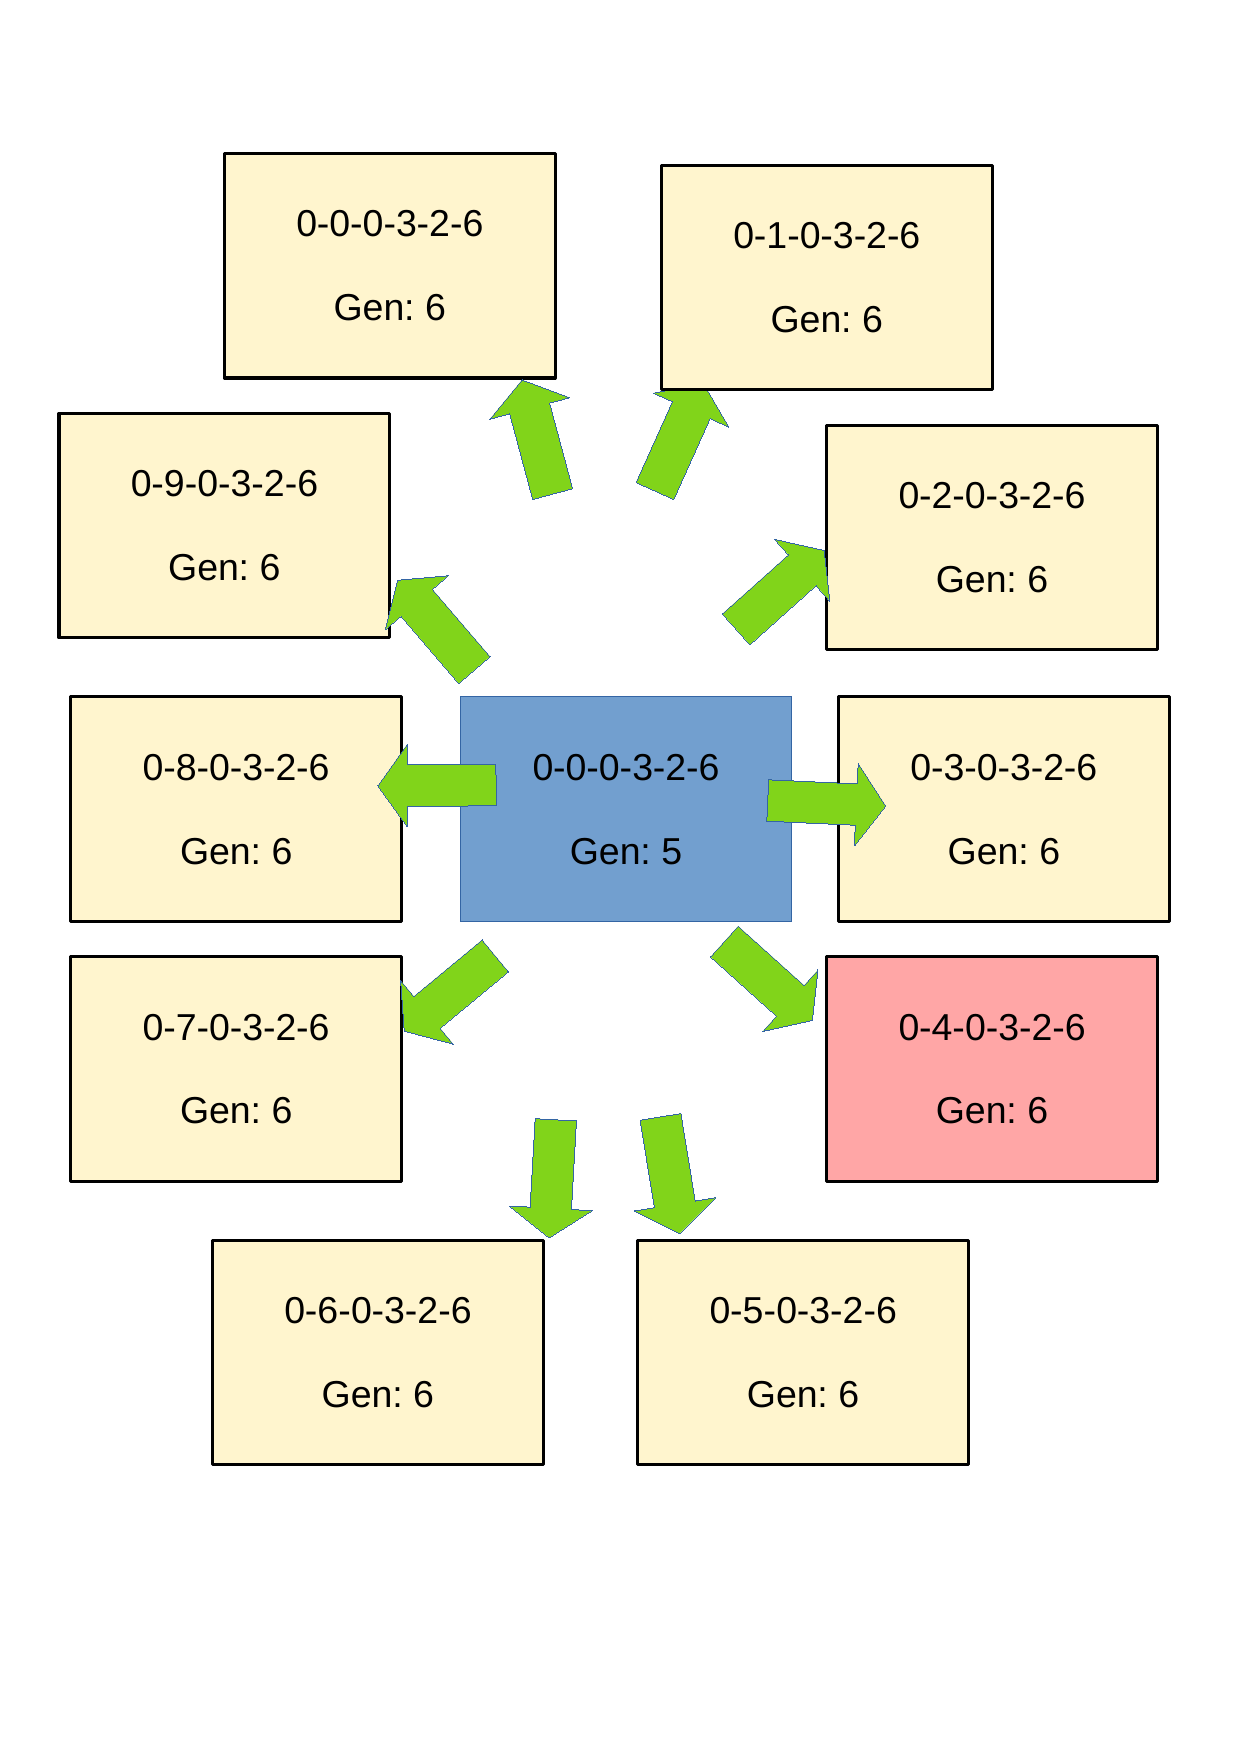

0-0-0-3-2-6
Gen: 6
0-1-0-3-2-6
Gen: 6
0-9-0-3-2-6
Gen: 6
0-2-0-3-2-6
Gen: 6
0-8-0-3-2-6
Gen: 6
0-0-0-3-2-6
Gen: 5
0-3-0-3-2-6
Gen: 6
0-7-0-3-2-6
Gen: 6
0-4-0-3-2-6
Gen: 6
0-6-0-3-2-6
Gen: 6
0-5-0-3-2-6
Gen: 6